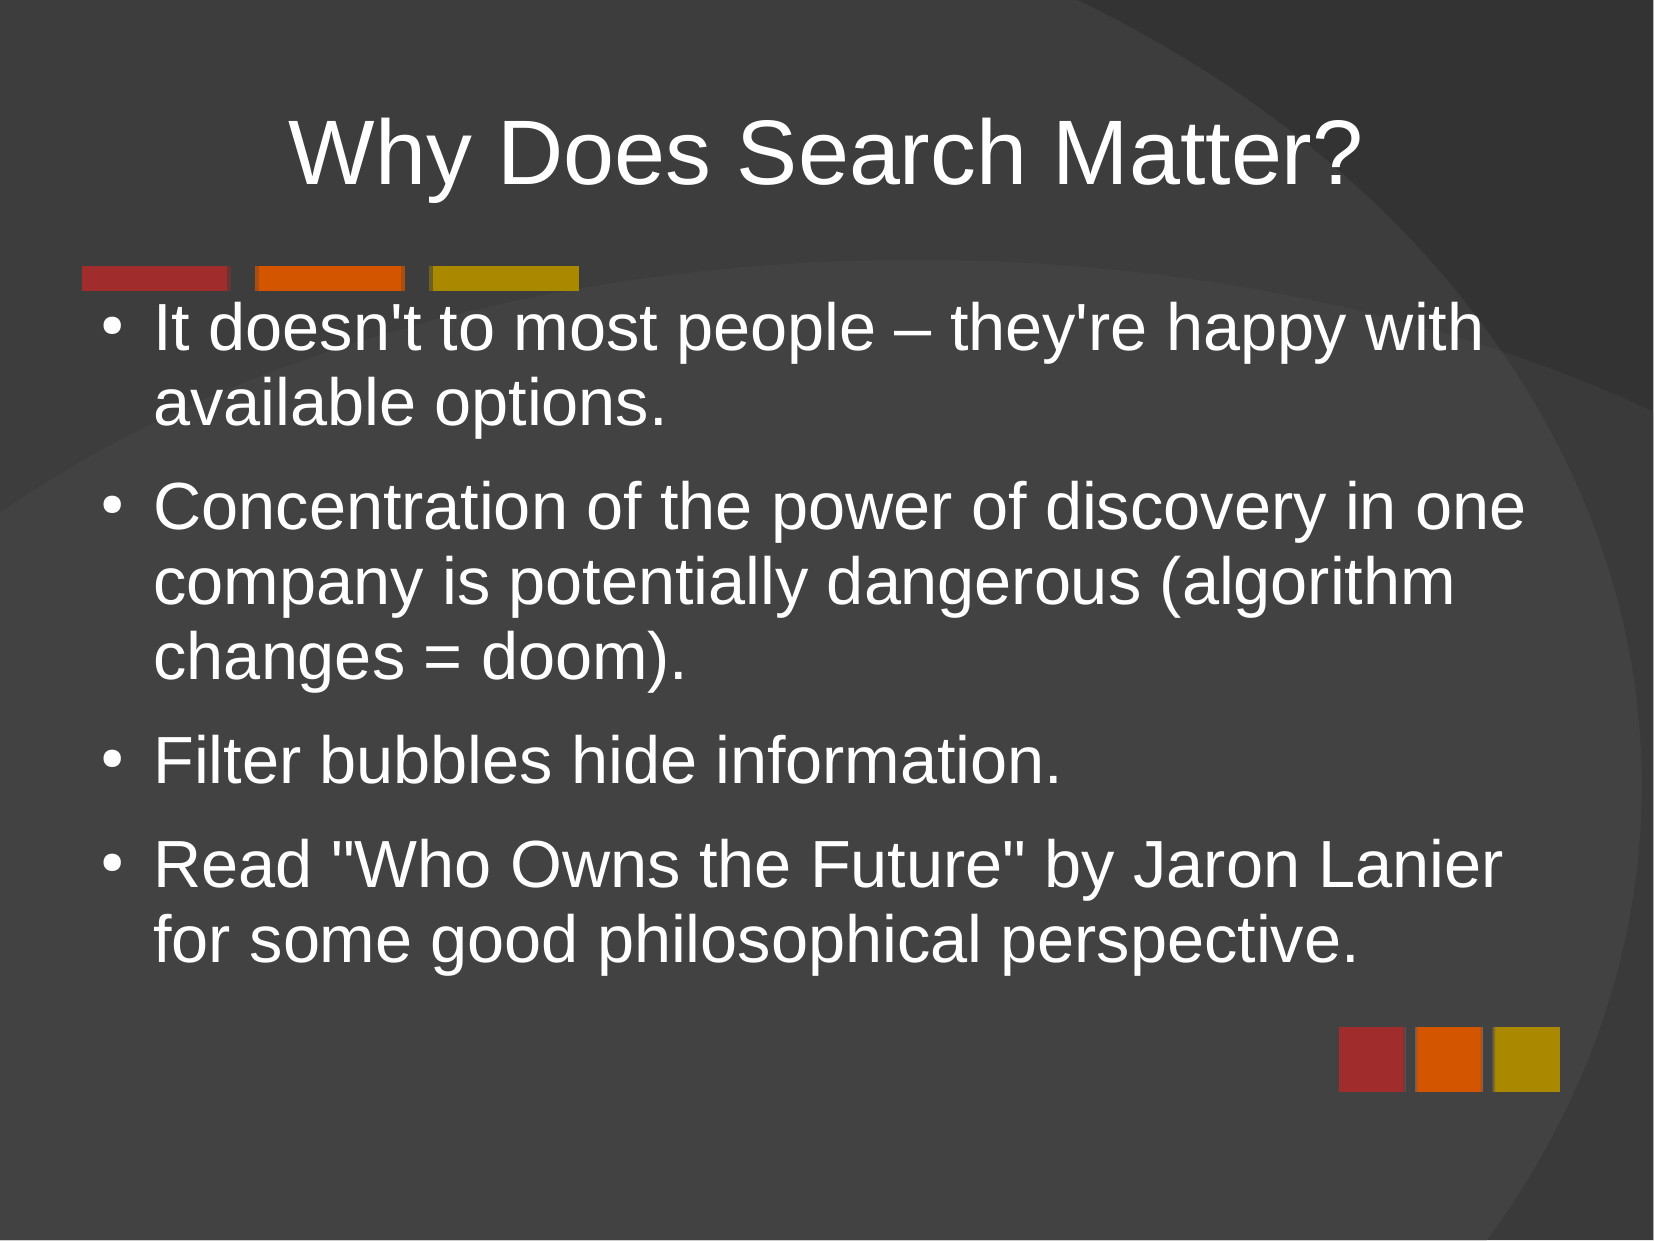

# Why Does Search Matter?
It doesn't to most people – they're happy with available options.
Concentration of the power of discovery in one company is potentially dangerous (algorithm changes = doom).
Filter bubbles hide information.
Read "Who Owns the Future" by Jaron Lanier for some good philosophical perspective.